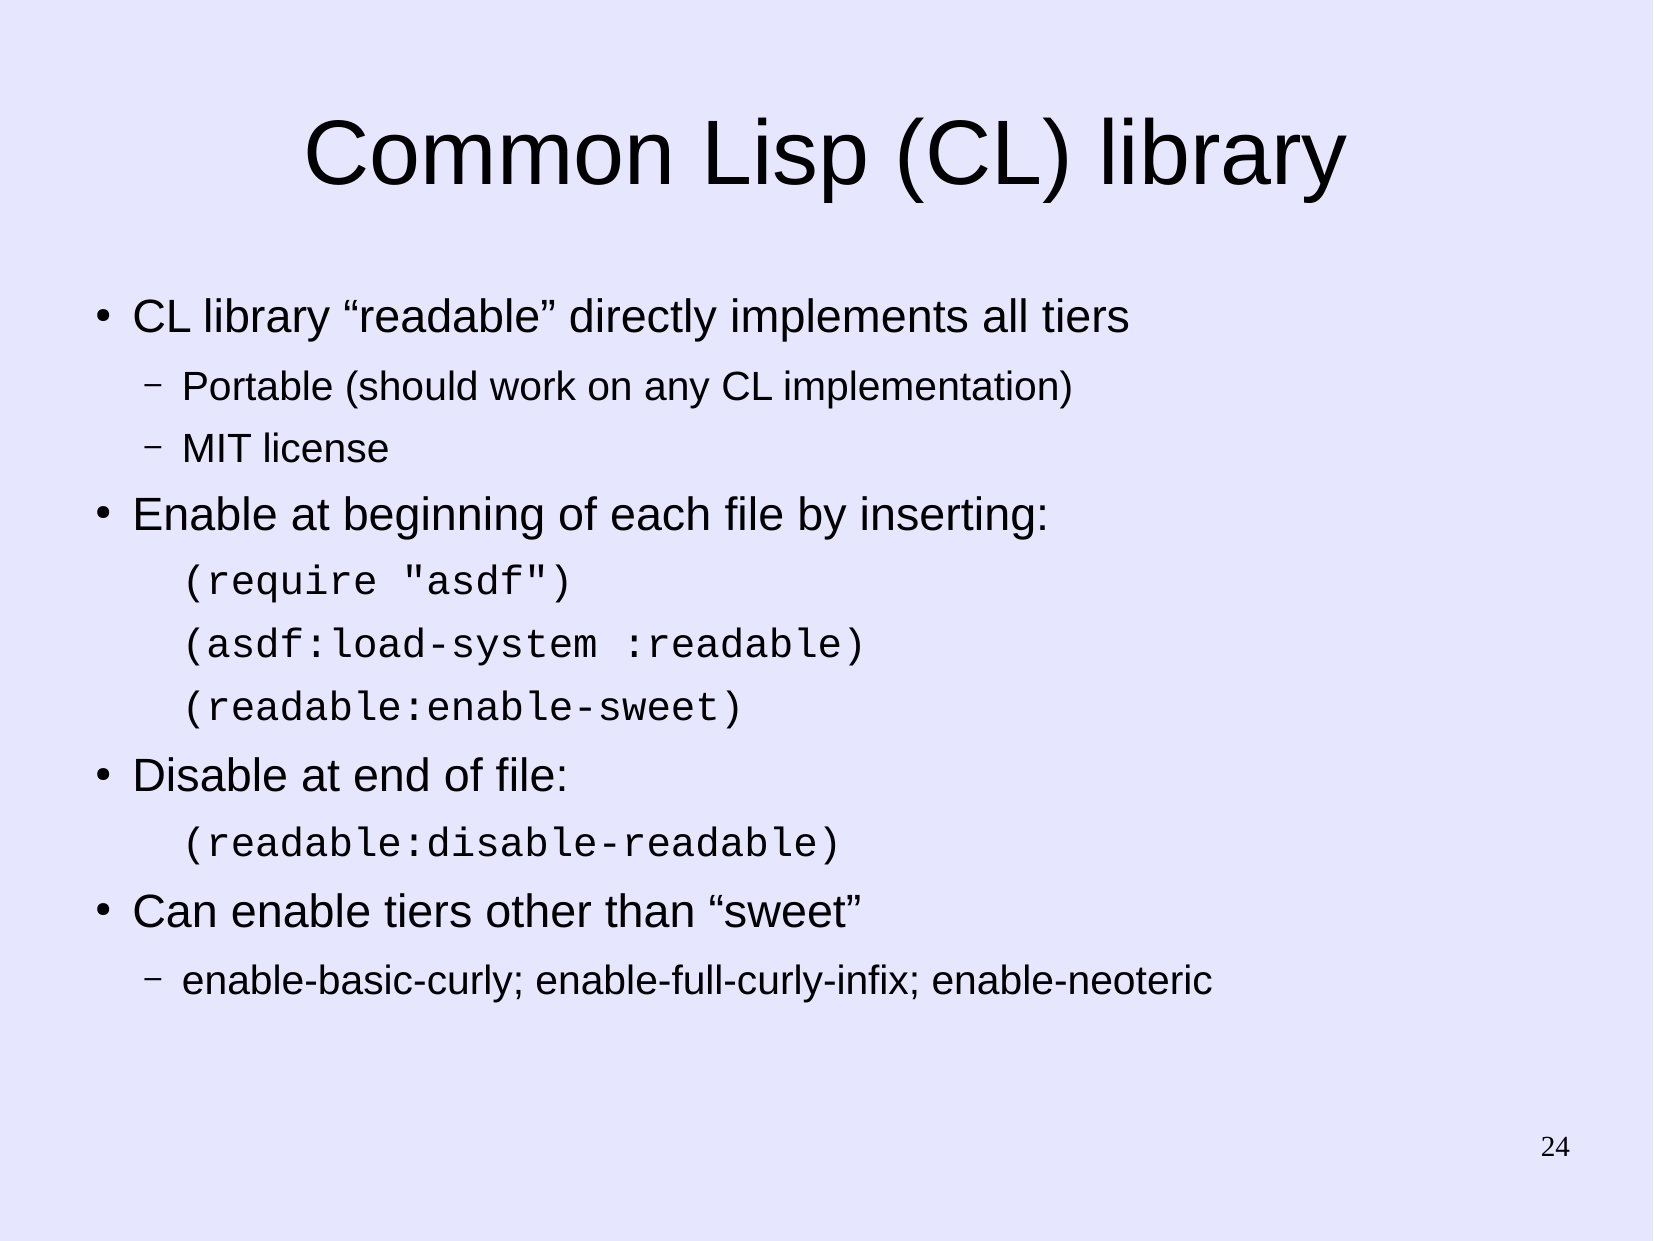

# Common Lisp (CL) library
CL library “readable” directly implements all tiers
Portable (should work on any CL implementation)
MIT license
Enable at beginning of each file by inserting:
(require "asdf")
(asdf:load-system :readable)
(readable:enable-sweet)
Disable at end of file:
(readable:disable-readable)
Can enable tiers other than “sweet”
enable-basic-curly; enable-full-curly-infix; enable-neoteric
24